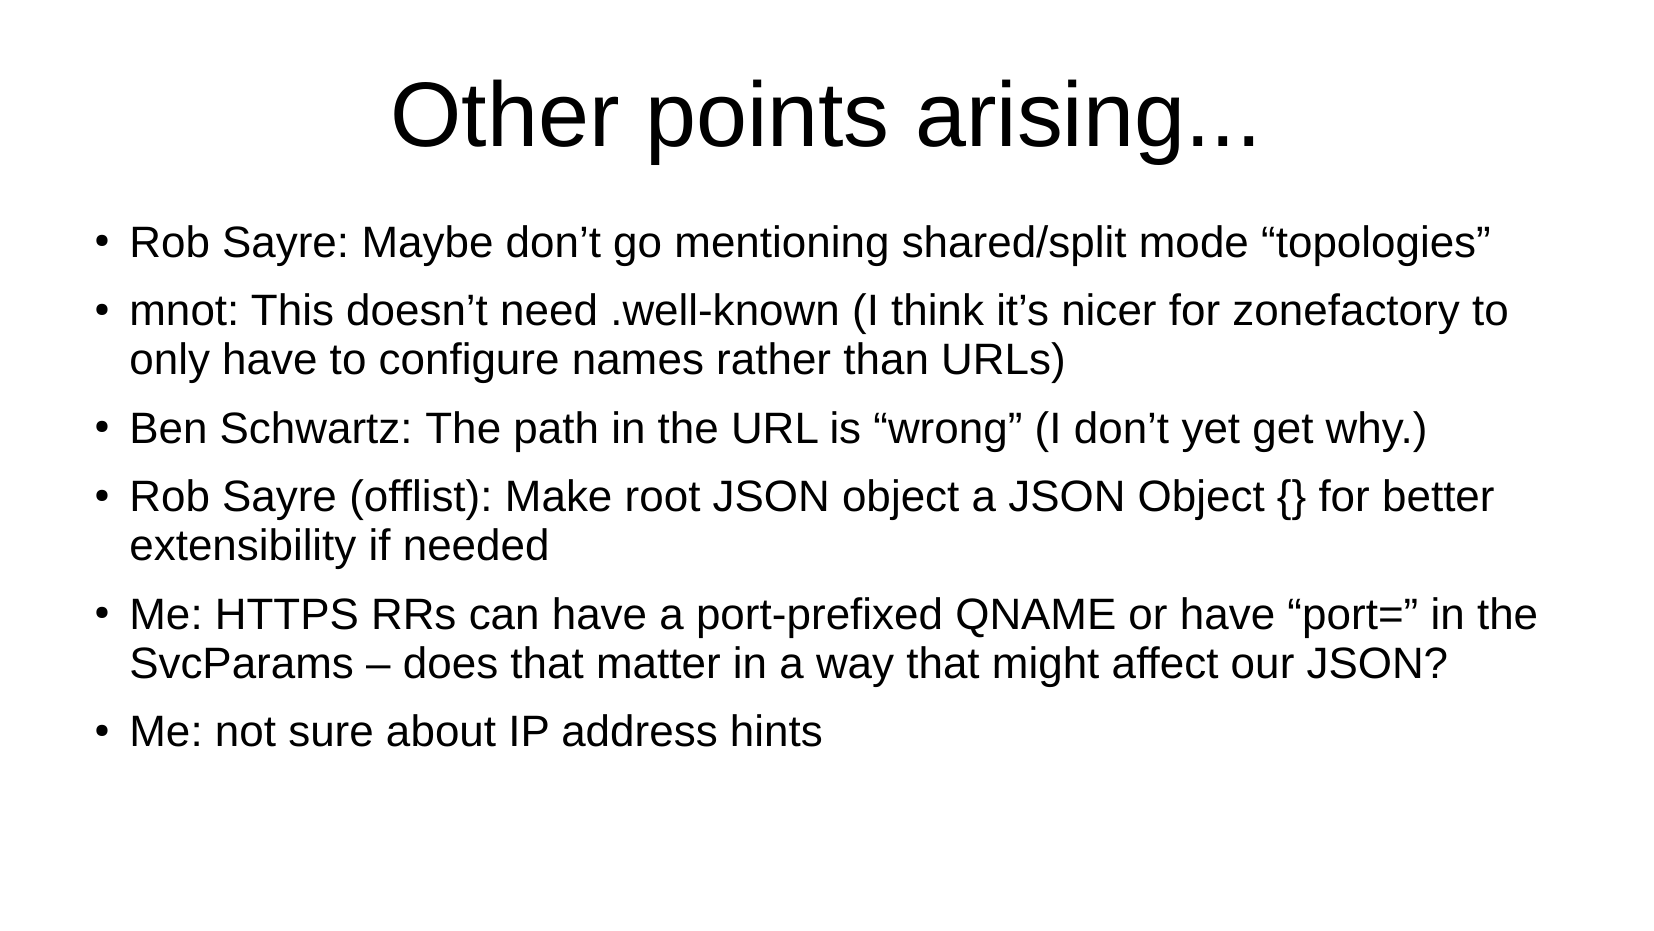

# Other points arising...
Rob Sayre: Maybe don’t go mentioning shared/split mode “topologies”
mnot: This doesn’t need .well-known (I think it’s nicer for zonefactory to only have to configure names rather than URLs)
Ben Schwartz: The path in the URL is “wrong” (I don’t yet get why.)
Rob Sayre (offlist): Make root JSON object a JSON Object {} for better extensibility if needed
Me: HTTPS RRs can have a port-prefixed QNAME or have “port=” in the SvcParams – does that matter in a way that might affect our JSON?
Me: not sure about IP address hints